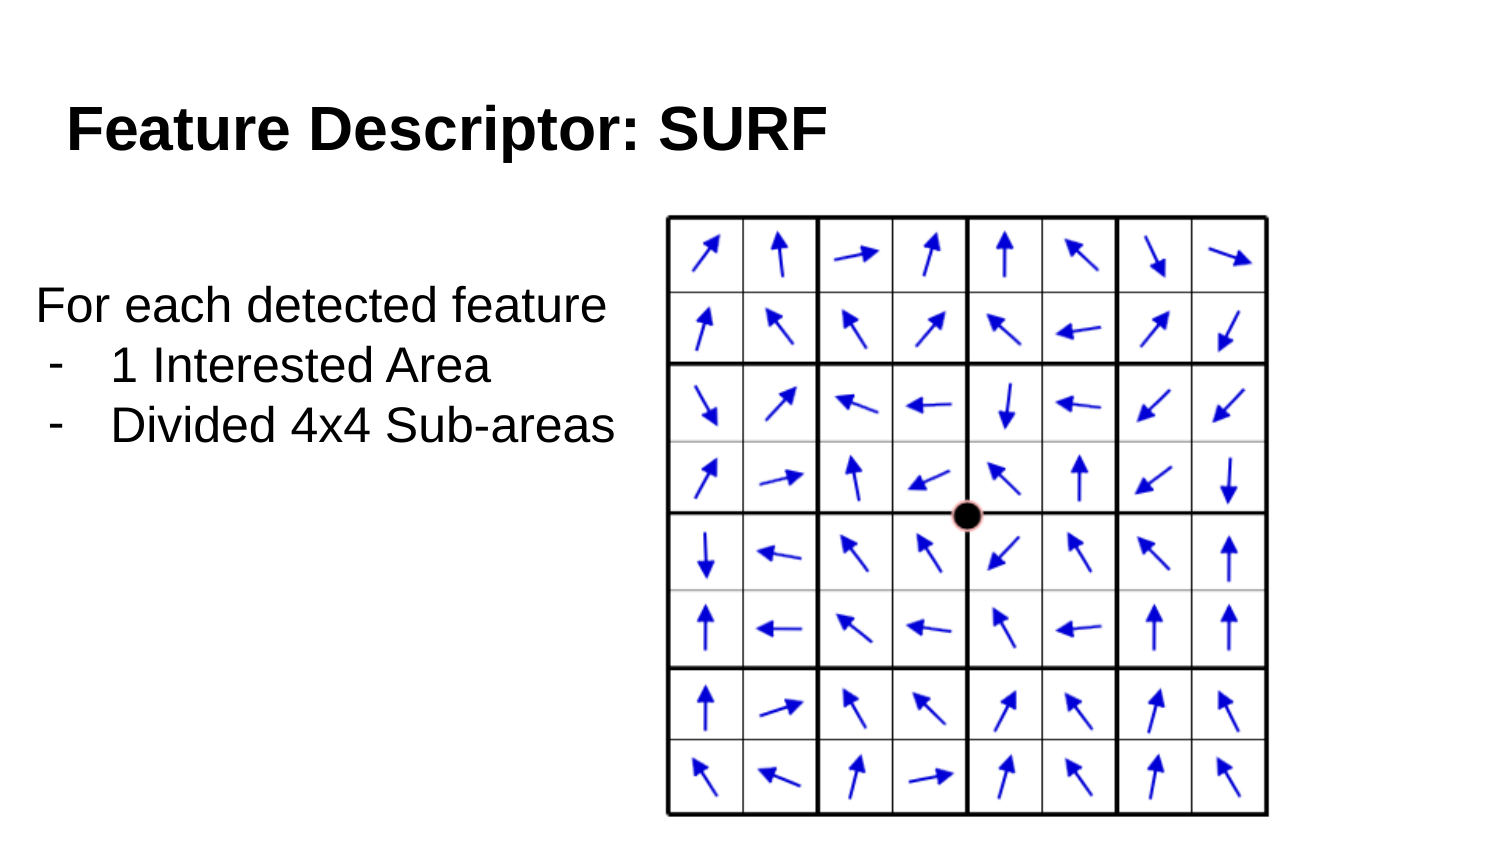

# Feature Descriptor: SURF
For each detected feature
1 Interested Area
Divided 4x4 Sub-areas